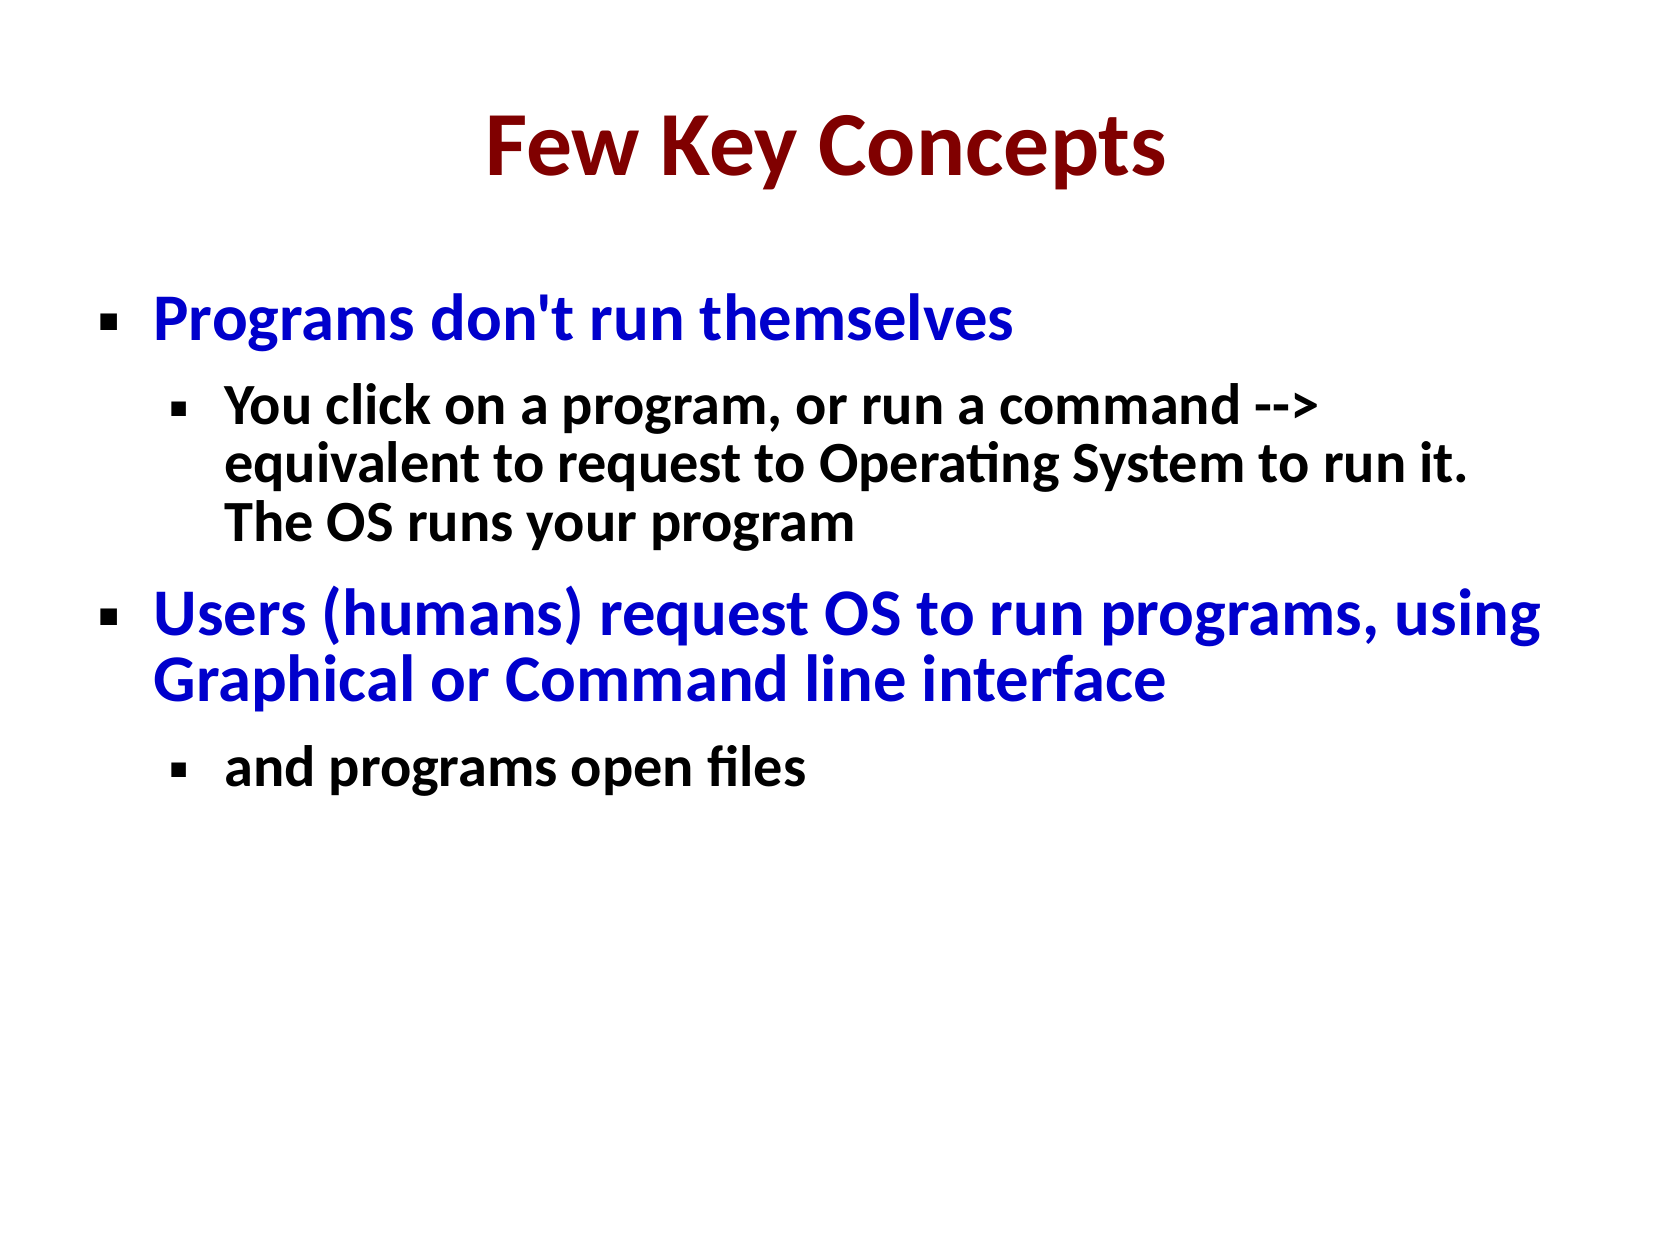

# Few Key Concepts
Programs don't run themselves
You click on a program, or run a command --> equivalent to request to Operating System to run it. The OS runs your program
Users (humans) request OS to run programs, using Graphical or Command line interface
and programs open files